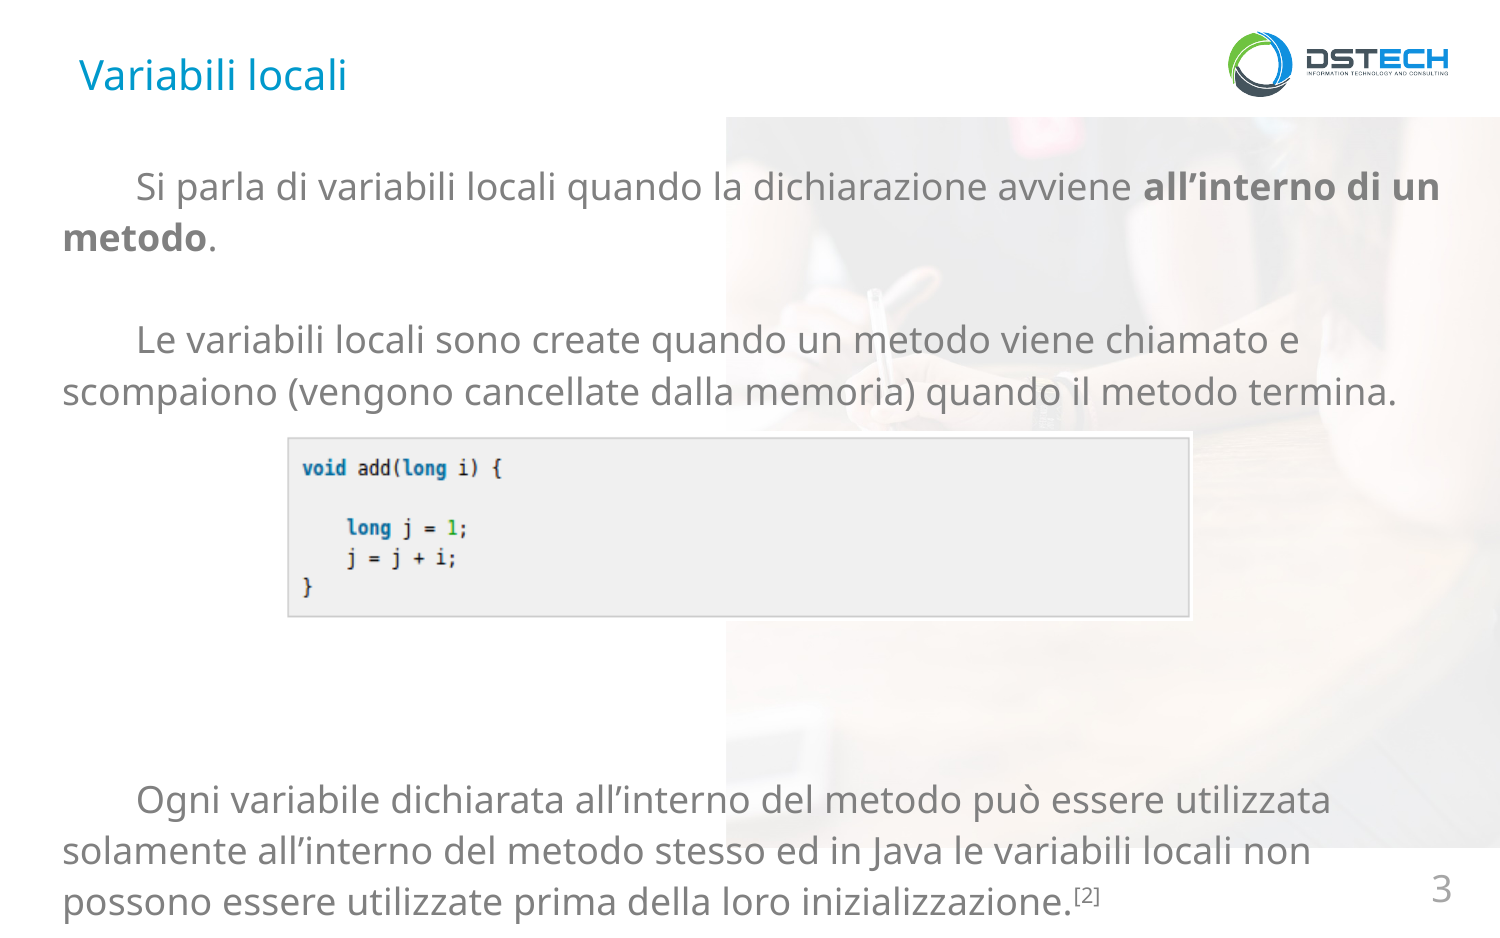

Variabili locali
	Si parla di variabili locali quando la dichiarazione avviene all’interno di un metodo.
	Le variabili locali sono create quando un metodo viene chiamato e scompaiono (vengono cancellate dalla memoria) quando il metodo termina.
	Ogni variabile dichiarata all’interno del metodo può essere utilizzata solamente all’interno del metodo stesso ed in Java le variabili locali non possono essere utilizzate prima della loro inizializzazione.[2]
3